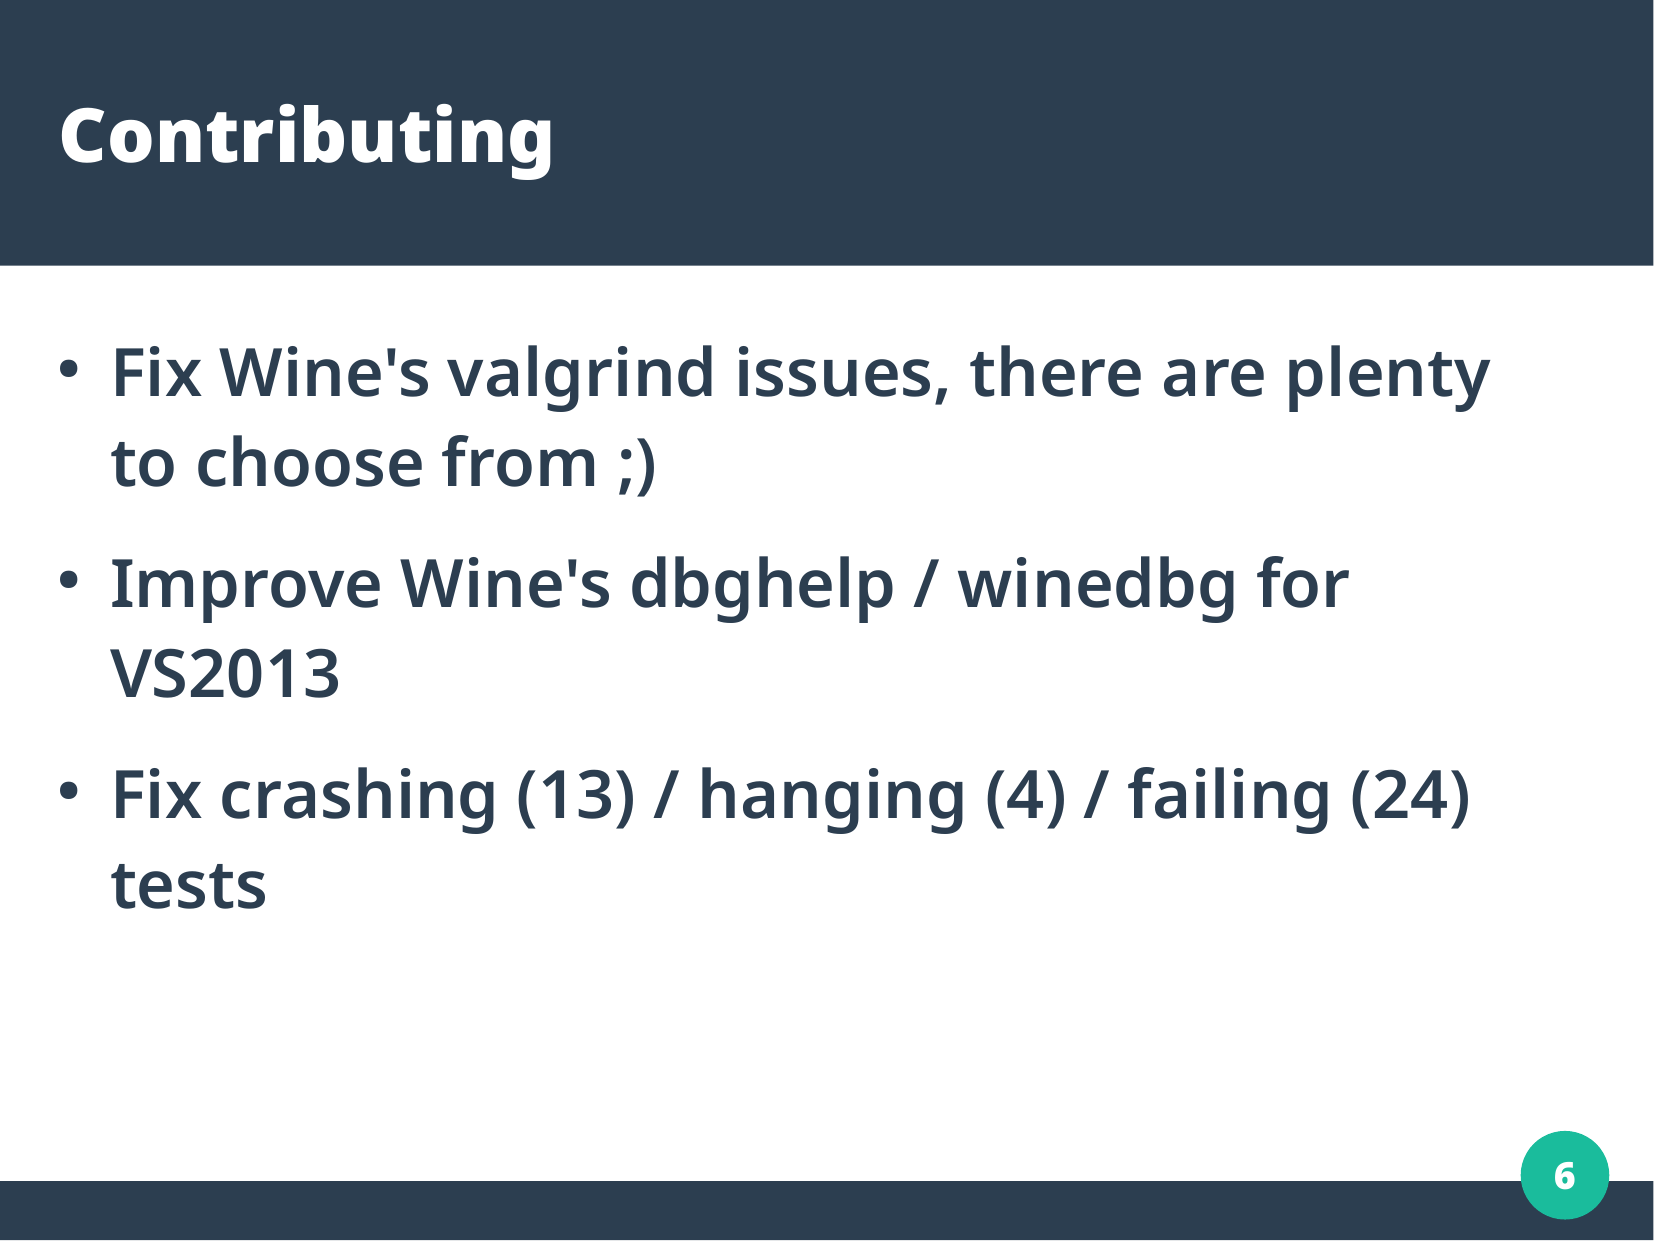

# Contributing
Fix Wine's valgrind issues, there are plenty to choose from ;)
Improve Wine's dbghelp / winedbg for VS2013
Fix crashing (13) / hanging (4) / failing (24) tests
6